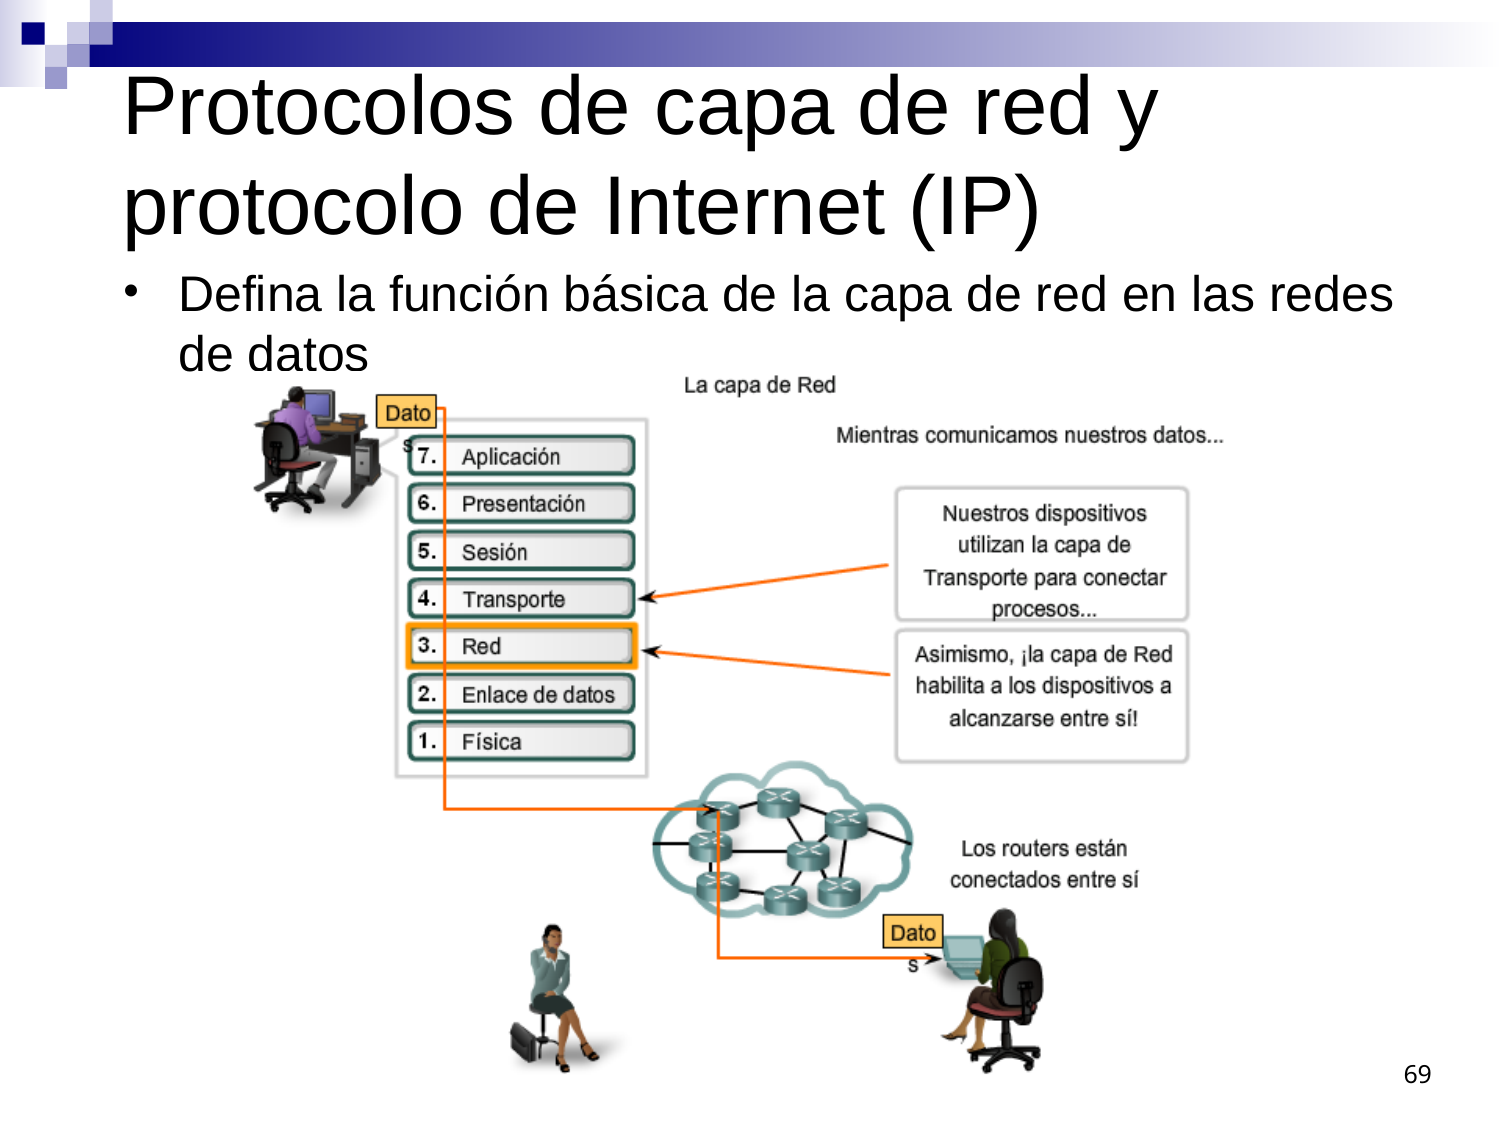

Protocolos de capa de red y protocolo de Internet (IP)
Defina la función básica de la capa de red en las redes de datos